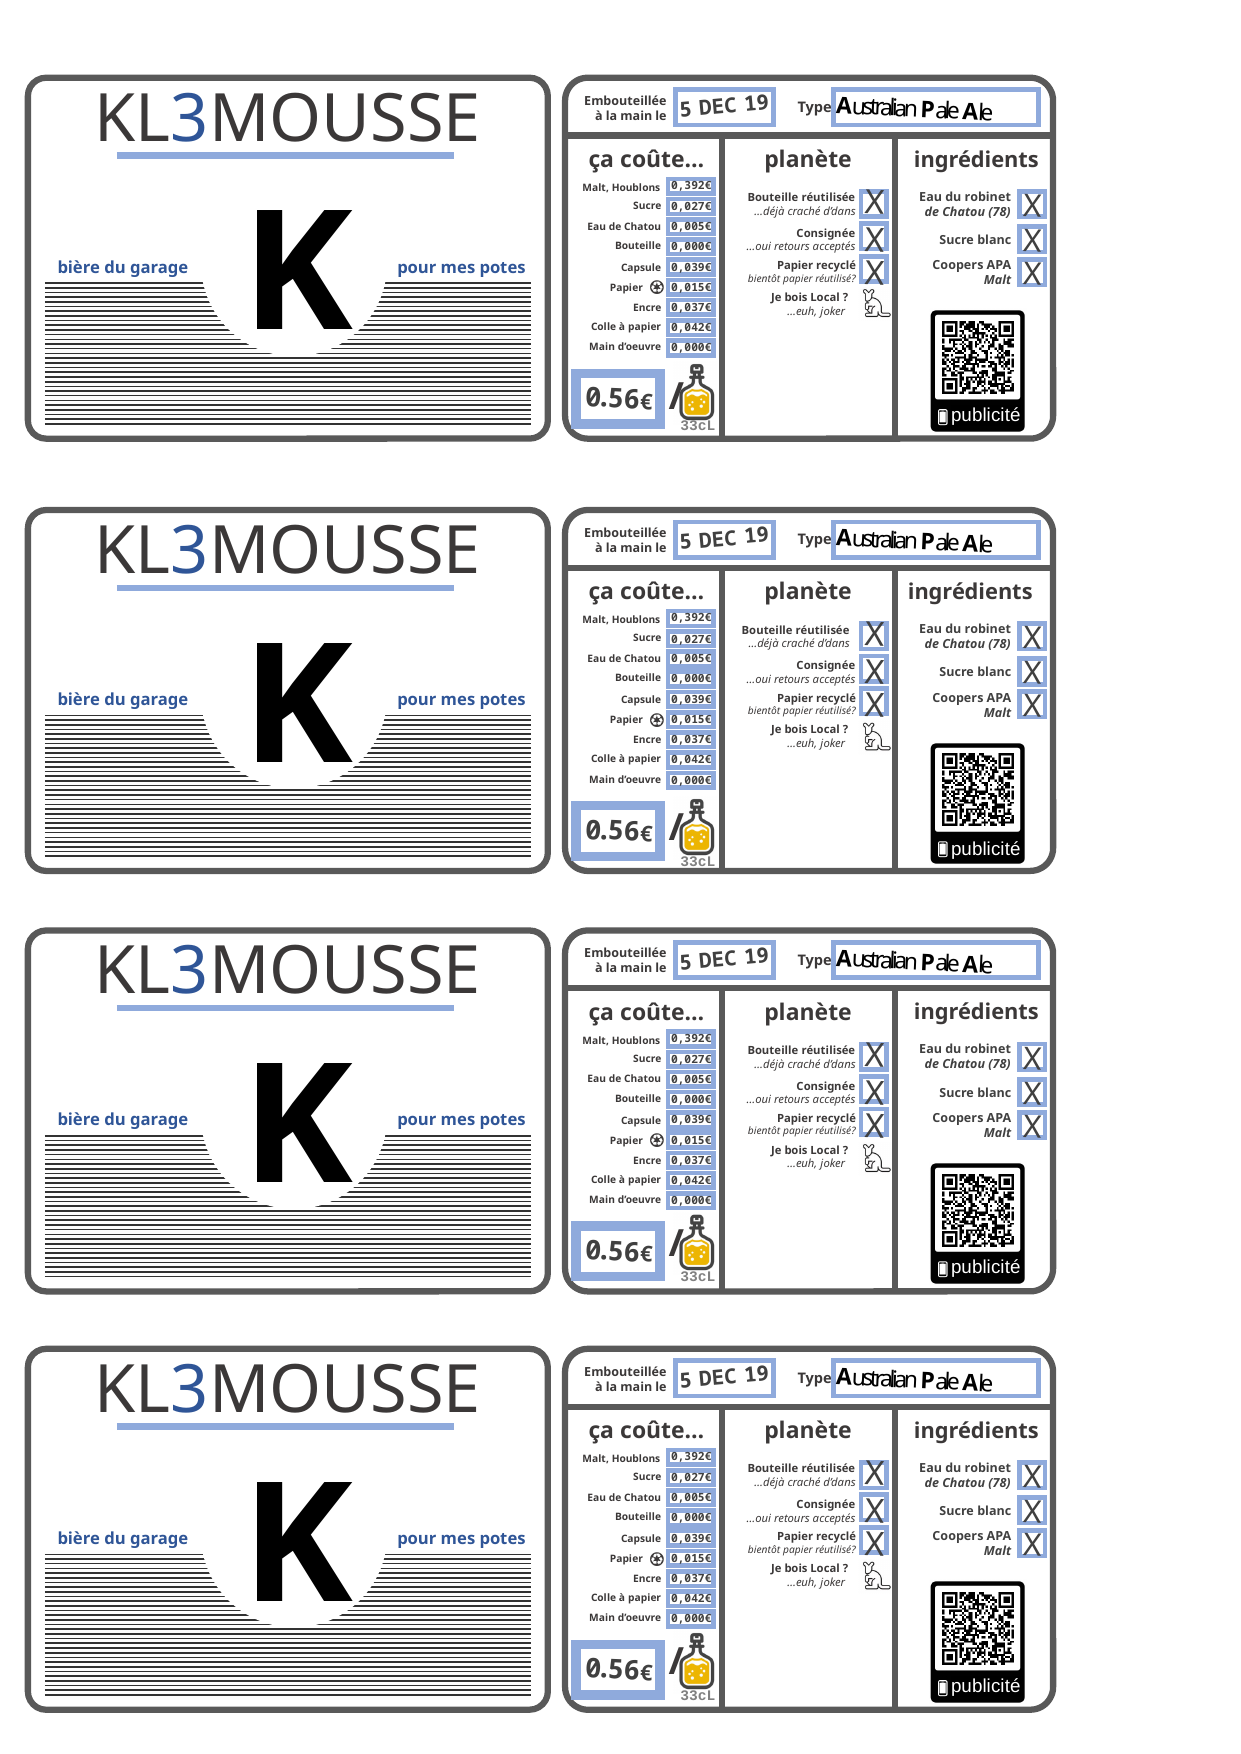

KL3MOUSSE
5 DEC 19
Australian Pale Ale
Embouteillée
à la main le
Type
ça coûte…
planète
ingrédients
K
0,392€
X
Malt, Houblons
X
Eau du robinet
de Chatou (78)
Bouteille réutilisée
…déjà craché d’dans
0,027€
Sucre
X
0,005€
X
Eau de Chatou
Consignée
…oui retours acceptés
Sucre blanc
bière du garage
pour mes potes
0,000€
Bouteille
X
X
0,039€
Papier recyclé
bientôt papier réutilisé?
Capsule
Coopers APA
Malt
0,015€
Papier
♼
Je bois Local ?
…euh, joker
0,037€
Encre
0,042€
Colle à papier
0,000€
Main d’oeuvre
0
.
56€
/
publicité
33cL
KL3MOUSSE
5 DEC 19
Australian Pale Ale
Embouteillée
à la main le
Type
ça coûte…
planète
ingrédients
K
0,392€
X
Malt, Houblons
X
Eau du robinet
de Chatou (78)
Bouteille réutilisée
…déjà craché d’dans
0,027€
Sucre
X
0,005€
X
Eau de Chatou
Consignée
…oui retours acceptés
Sucre blanc
bière du garage
pour mes potes
0,000€
Bouteille
X
X
0,039€
Papier recyclé
bientôt papier réutilisé?
Capsule
Coopers APA
Malt
0,015€
Papier
♼
Je bois Local ?
…euh, joker
0,037€
Encre
0,042€
Colle à papier
0,000€
Main d’oeuvre
0
.
56€
/
publicité
33cL
KL3MOUSSE
5 DEC 19
Australian Pale Ale
Embouteillée
à la main le
Type
ça coûte…
planète
ingrédients
K
0,392€
X
Malt, Houblons
X
Eau du robinet
de Chatou (78)
Bouteille réutilisée
…déjà craché d’dans
0,027€
Sucre
X
0,005€
X
Eau de Chatou
Consignée
…oui retours acceptés
Sucre blanc
bière du garage
pour mes potes
0,000€
Bouteille
X
X
0,039€
Papier recyclé
bientôt papier réutilisé?
Capsule
Coopers APA
Malt
0,015€
Papier
♼
Je bois Local ?
…euh, joker
0,037€
Encre
0,042€
Colle à papier
0,000€
Main d’oeuvre
0
.
56€
/
publicité
33cL
KL3MOUSSE
5 DEC 19
Australian Pale Ale
Embouteillée
à la main le
Type
ça coûte…
planète
ingrédients
K
0,392€
X
Malt, Houblons
X
Eau du robinet
de Chatou (78)
Bouteille réutilisée
…déjà craché d’dans
0,027€
Sucre
X
0,005€
X
Eau de Chatou
Consignée
…oui retours acceptés
Sucre blanc
bière du garage
pour mes potes
0,000€
Bouteille
X
X
0,039€
Papier recyclé
bientôt papier réutilisé?
Capsule
Coopers APA
Malt
0,015€
Papier
♼
Je bois Local ?
…euh, joker
0,037€
Encre
0,042€
Colle à papier
0,000€
Main d’oeuvre
0
.
56€
/
publicité
33cL